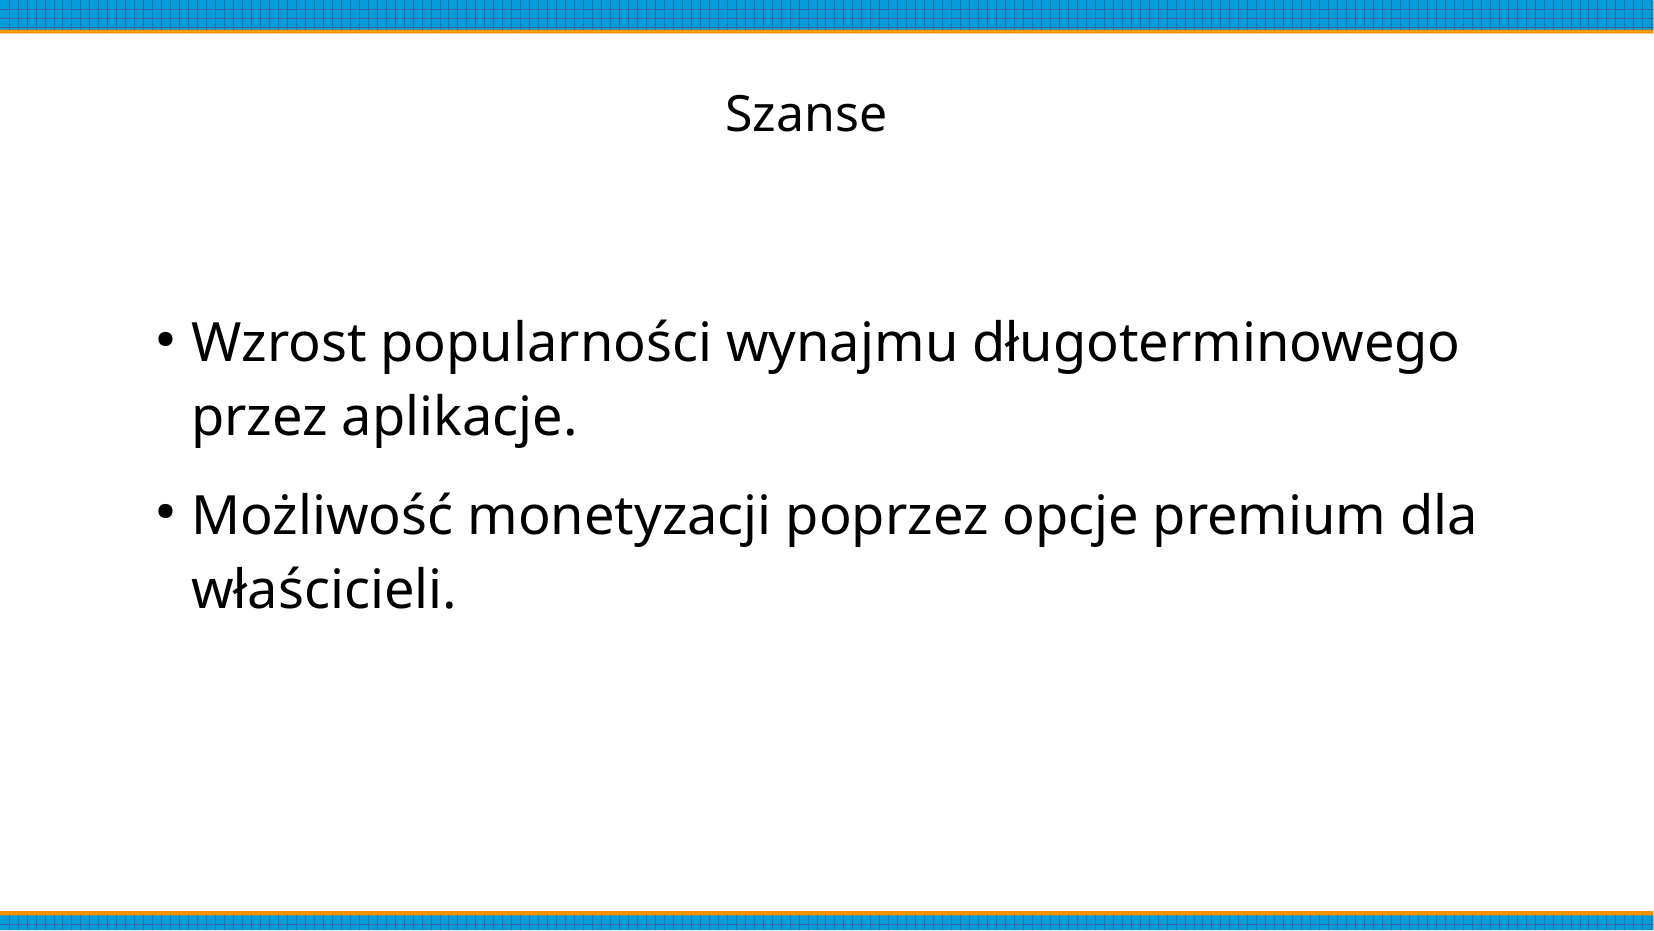

Szanse
Wzrost popularności wynajmu długoterminowego przez aplikacje.
Możliwość monetyzacji poprzez opcje premium dla właścicieli.